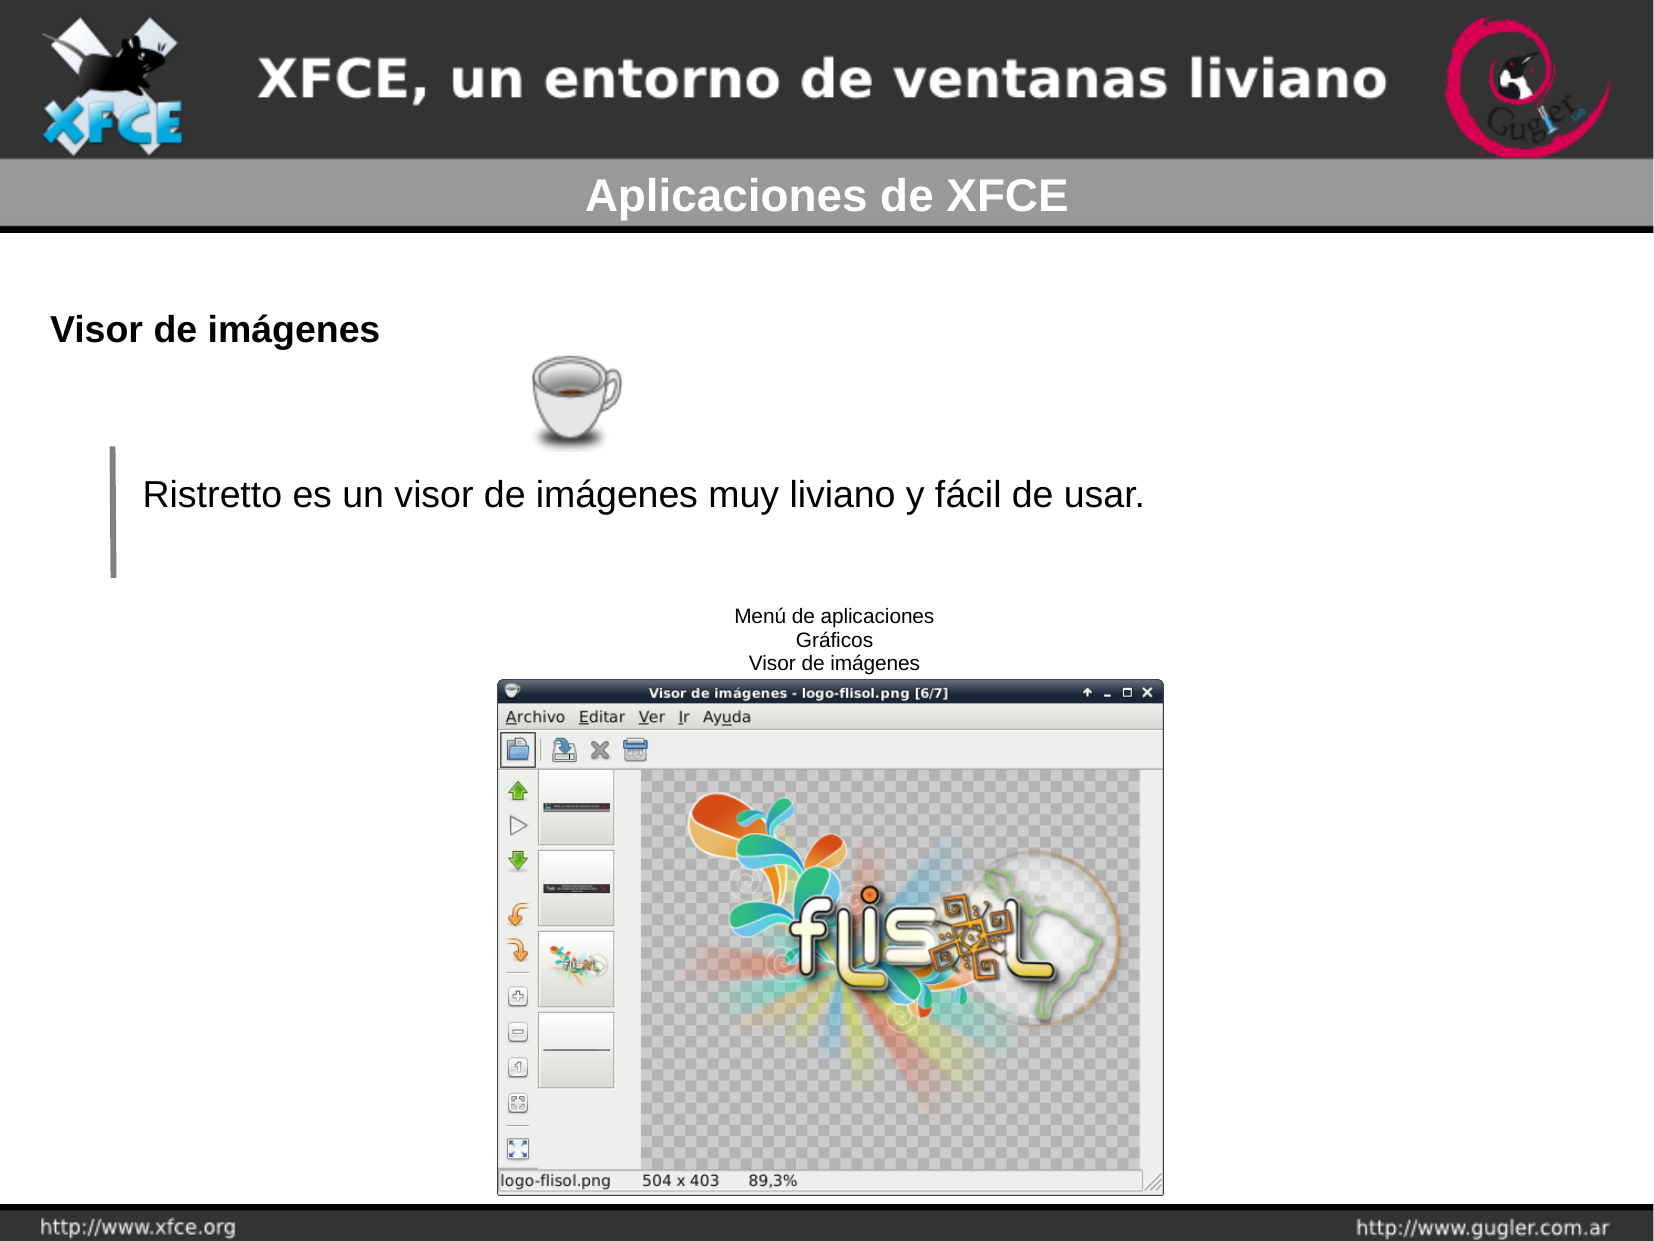

Aplicaciones de XFCE
Visor de imágenes
Ristretto es un visor de imágenes muy liviano y fácil de usar.
Menú de aplicaciones
Gráficos
Visor de imágenes